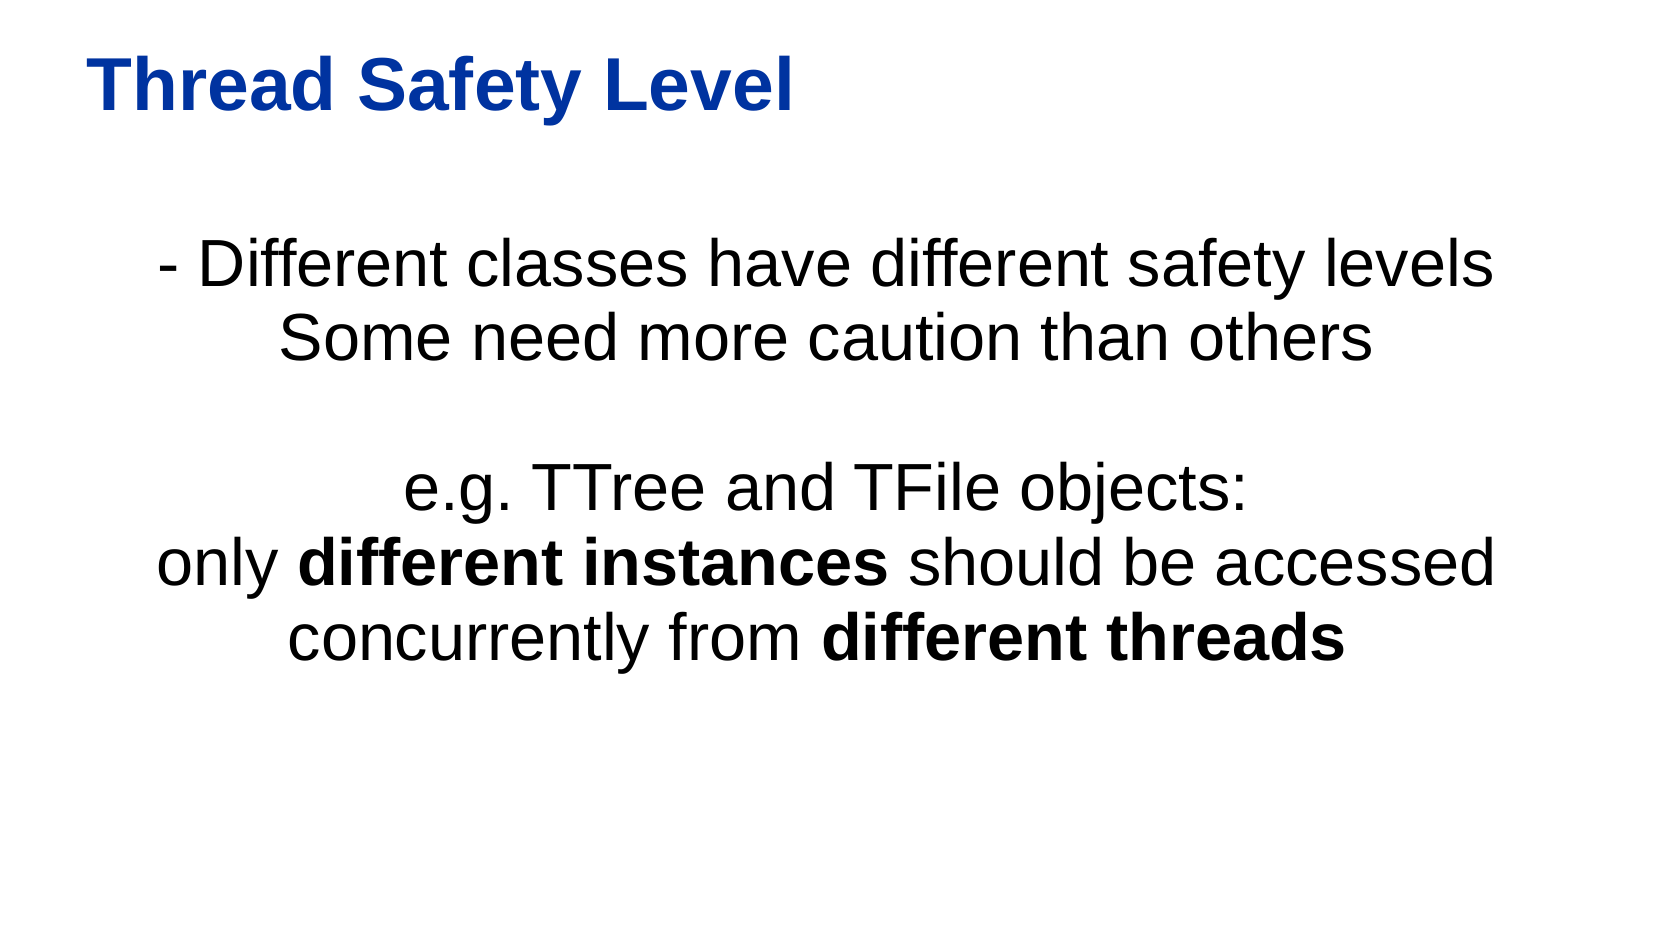

Thread Safety Level
# - Different classes have different safety levels
Some need more caution than others
e.g. TTree and TFile objects:
only different instances should be accessed concurrently from different threads